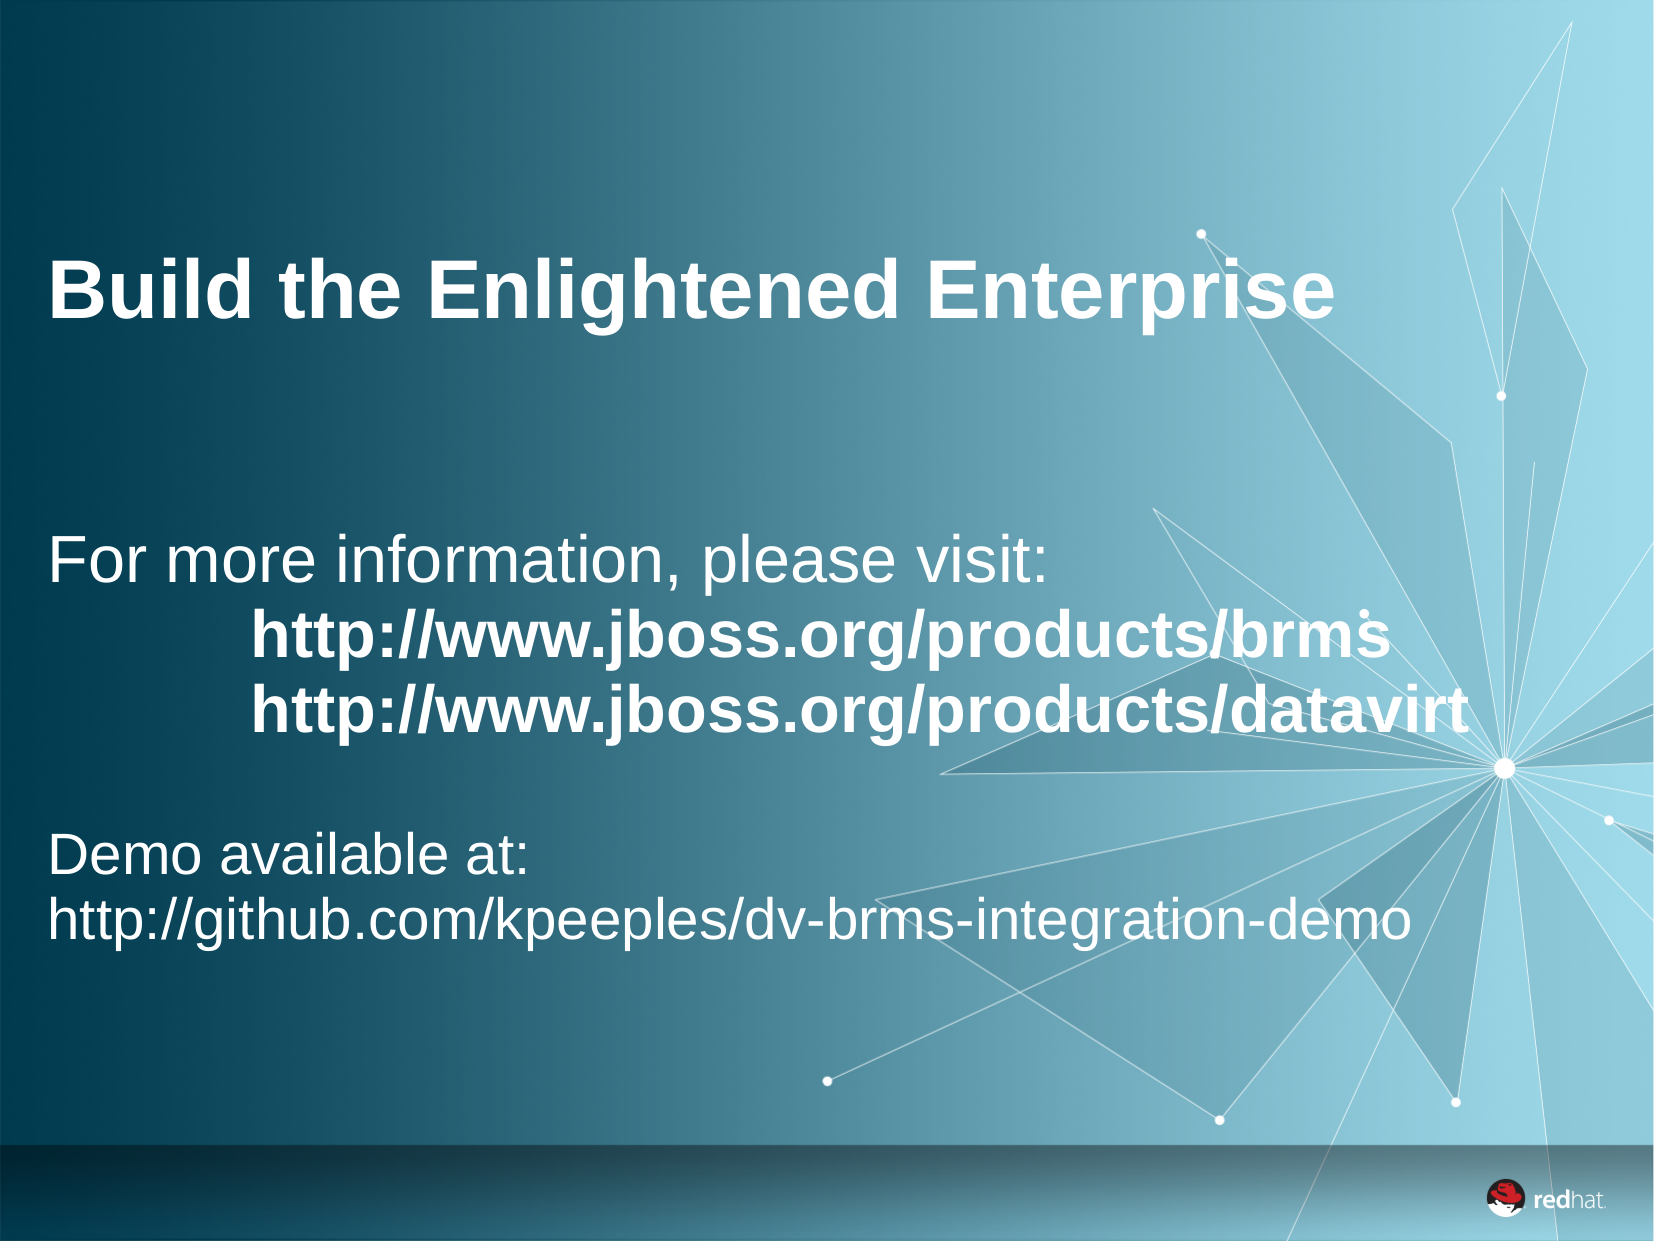

# Build the Enlightened Enterprise For more information, please visit: http://www.jboss.org/products/brms http://www.jboss.org/products/datavirt Demo available at: http://github.com/kpeeples/dv-brms-integration-demo